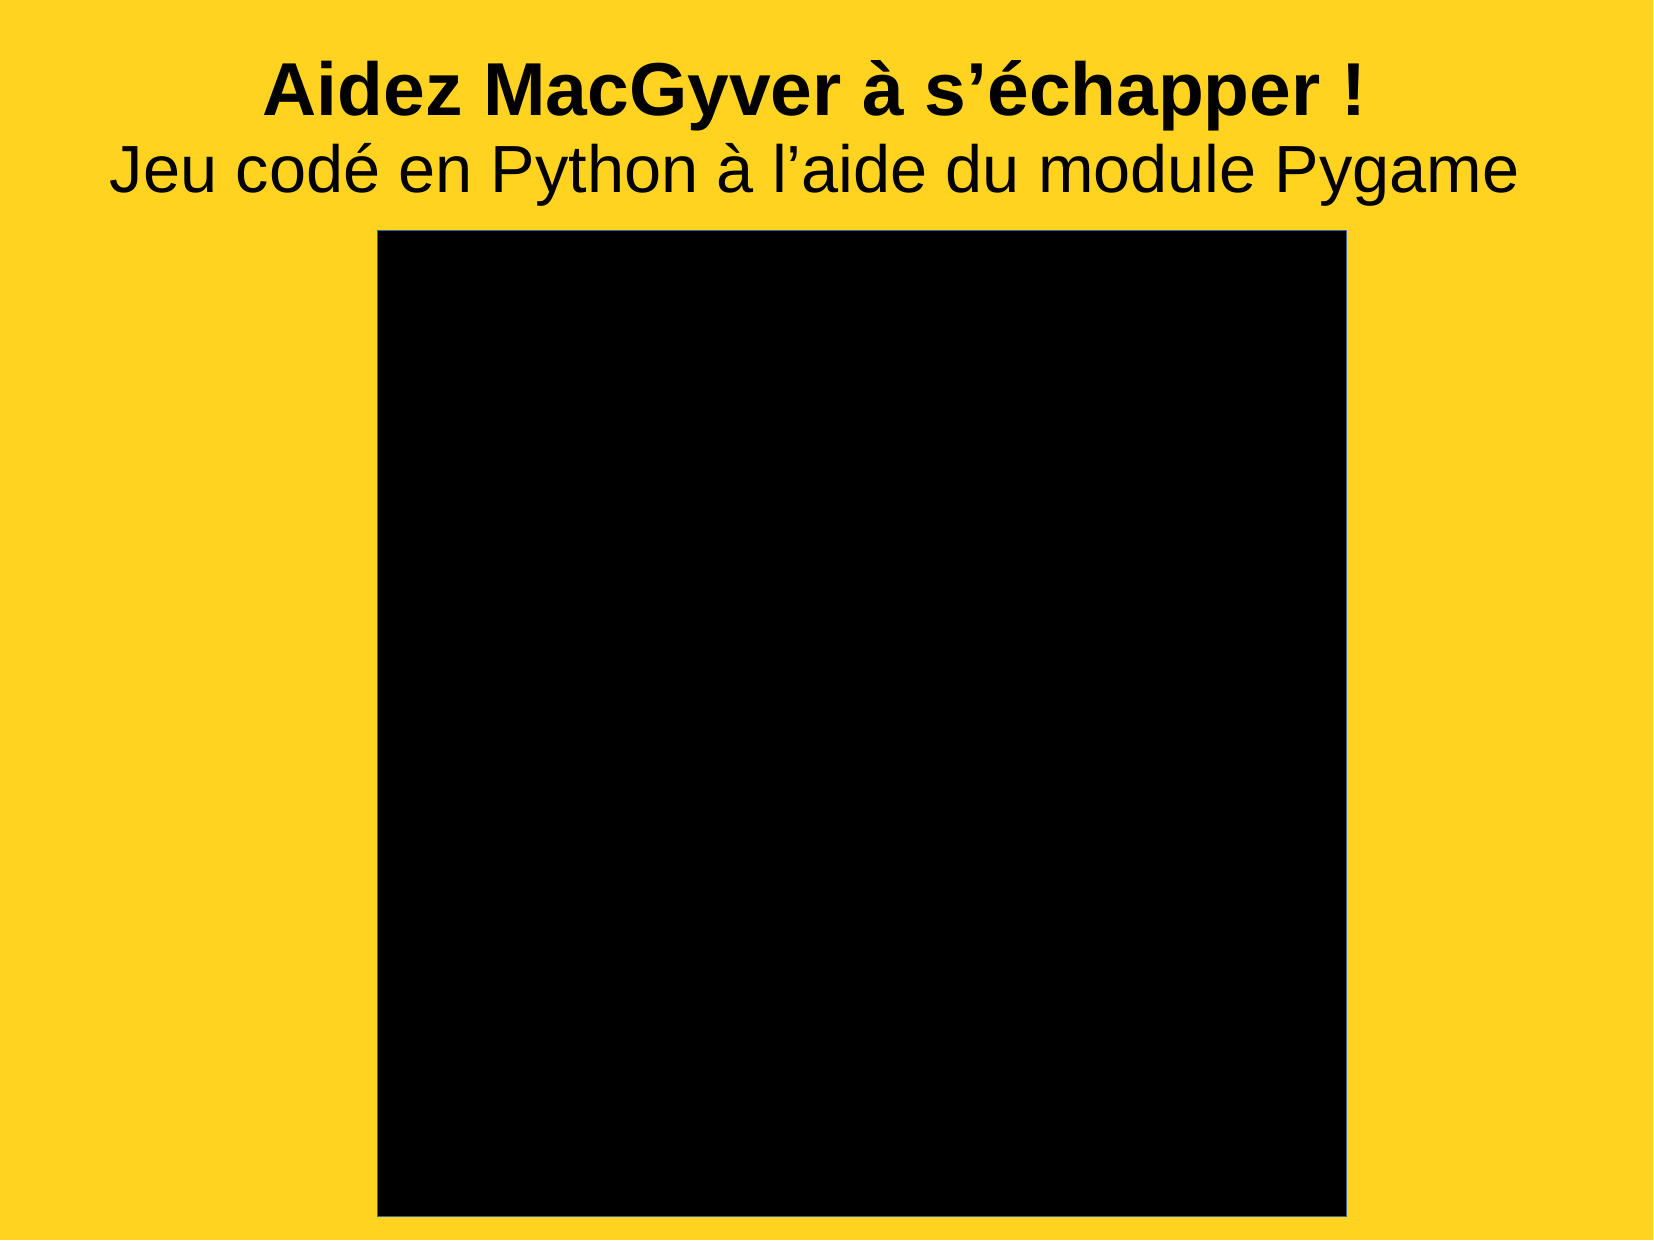

# Aidez MacGyver à s’échapper ! Jeu codé en Python à l’aide du module Pygame